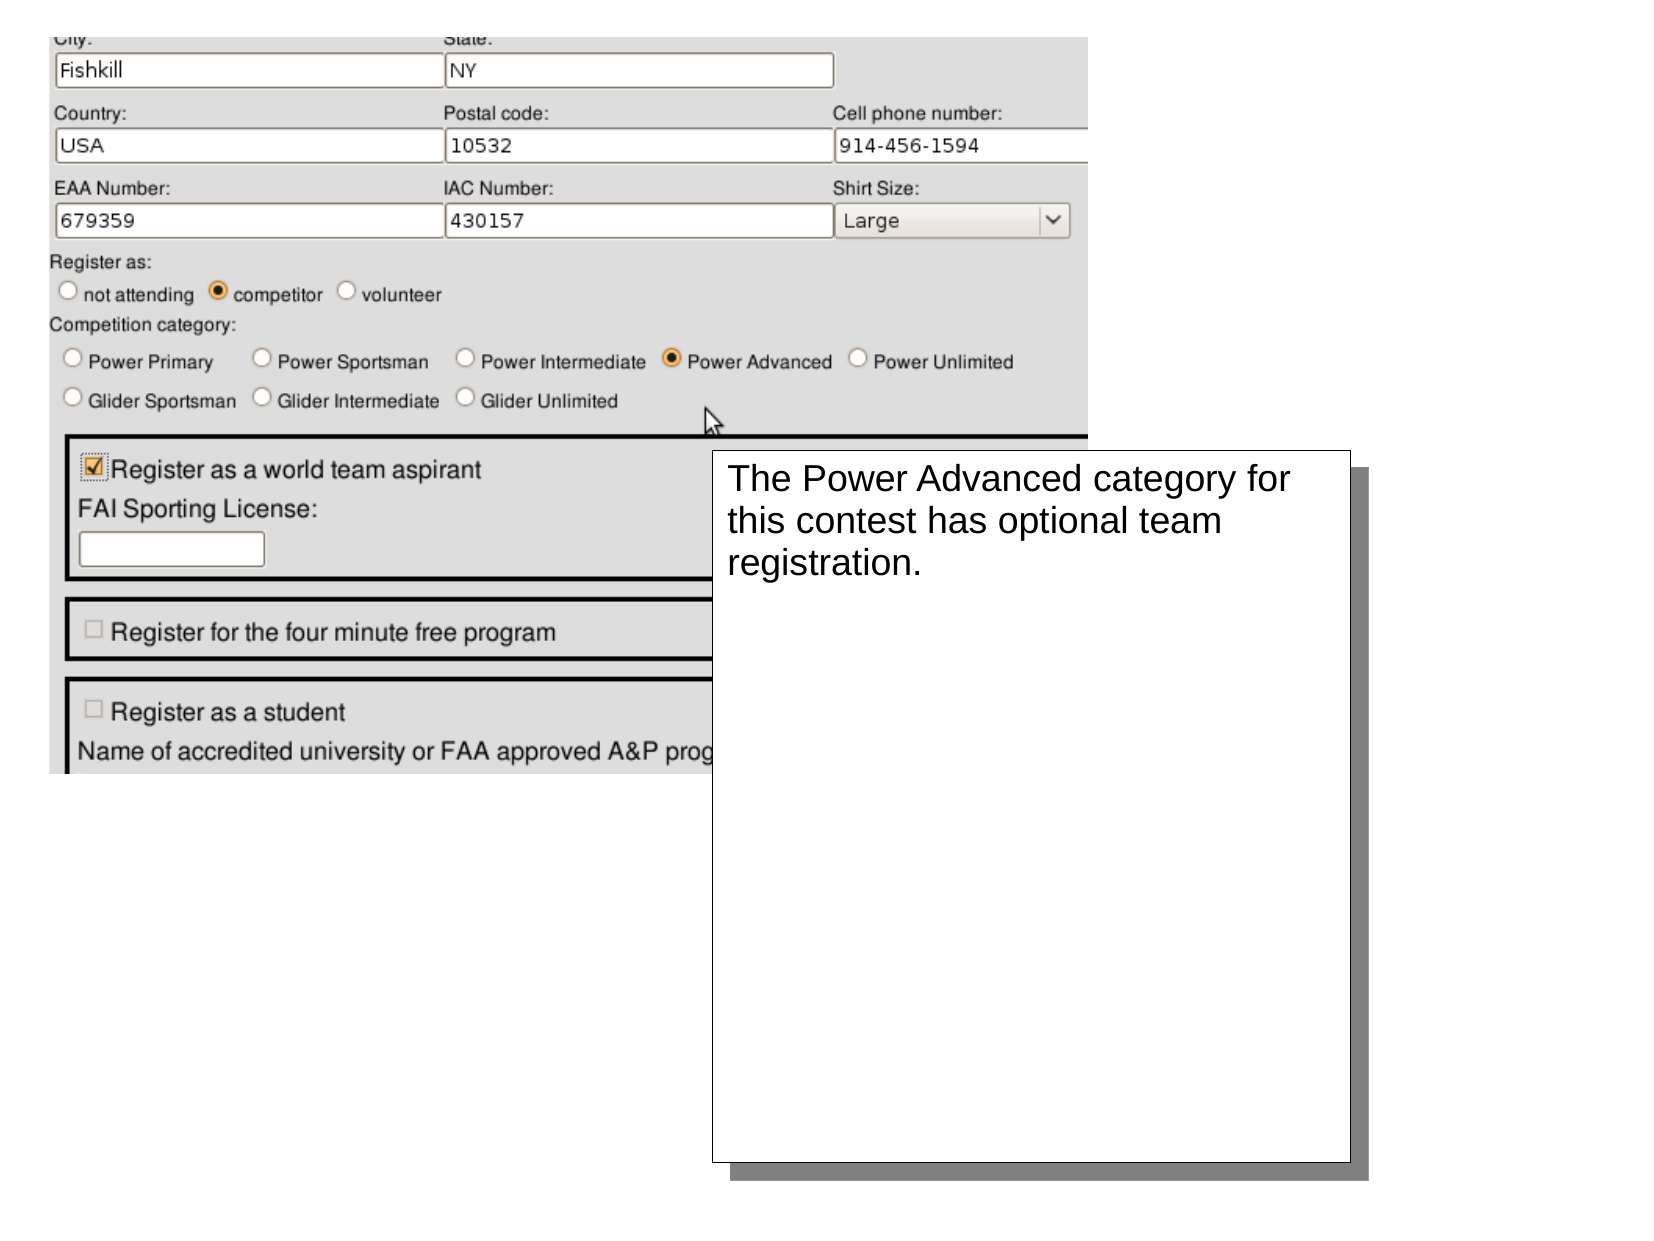

The Power Advanced category for this contest has optional team registration.